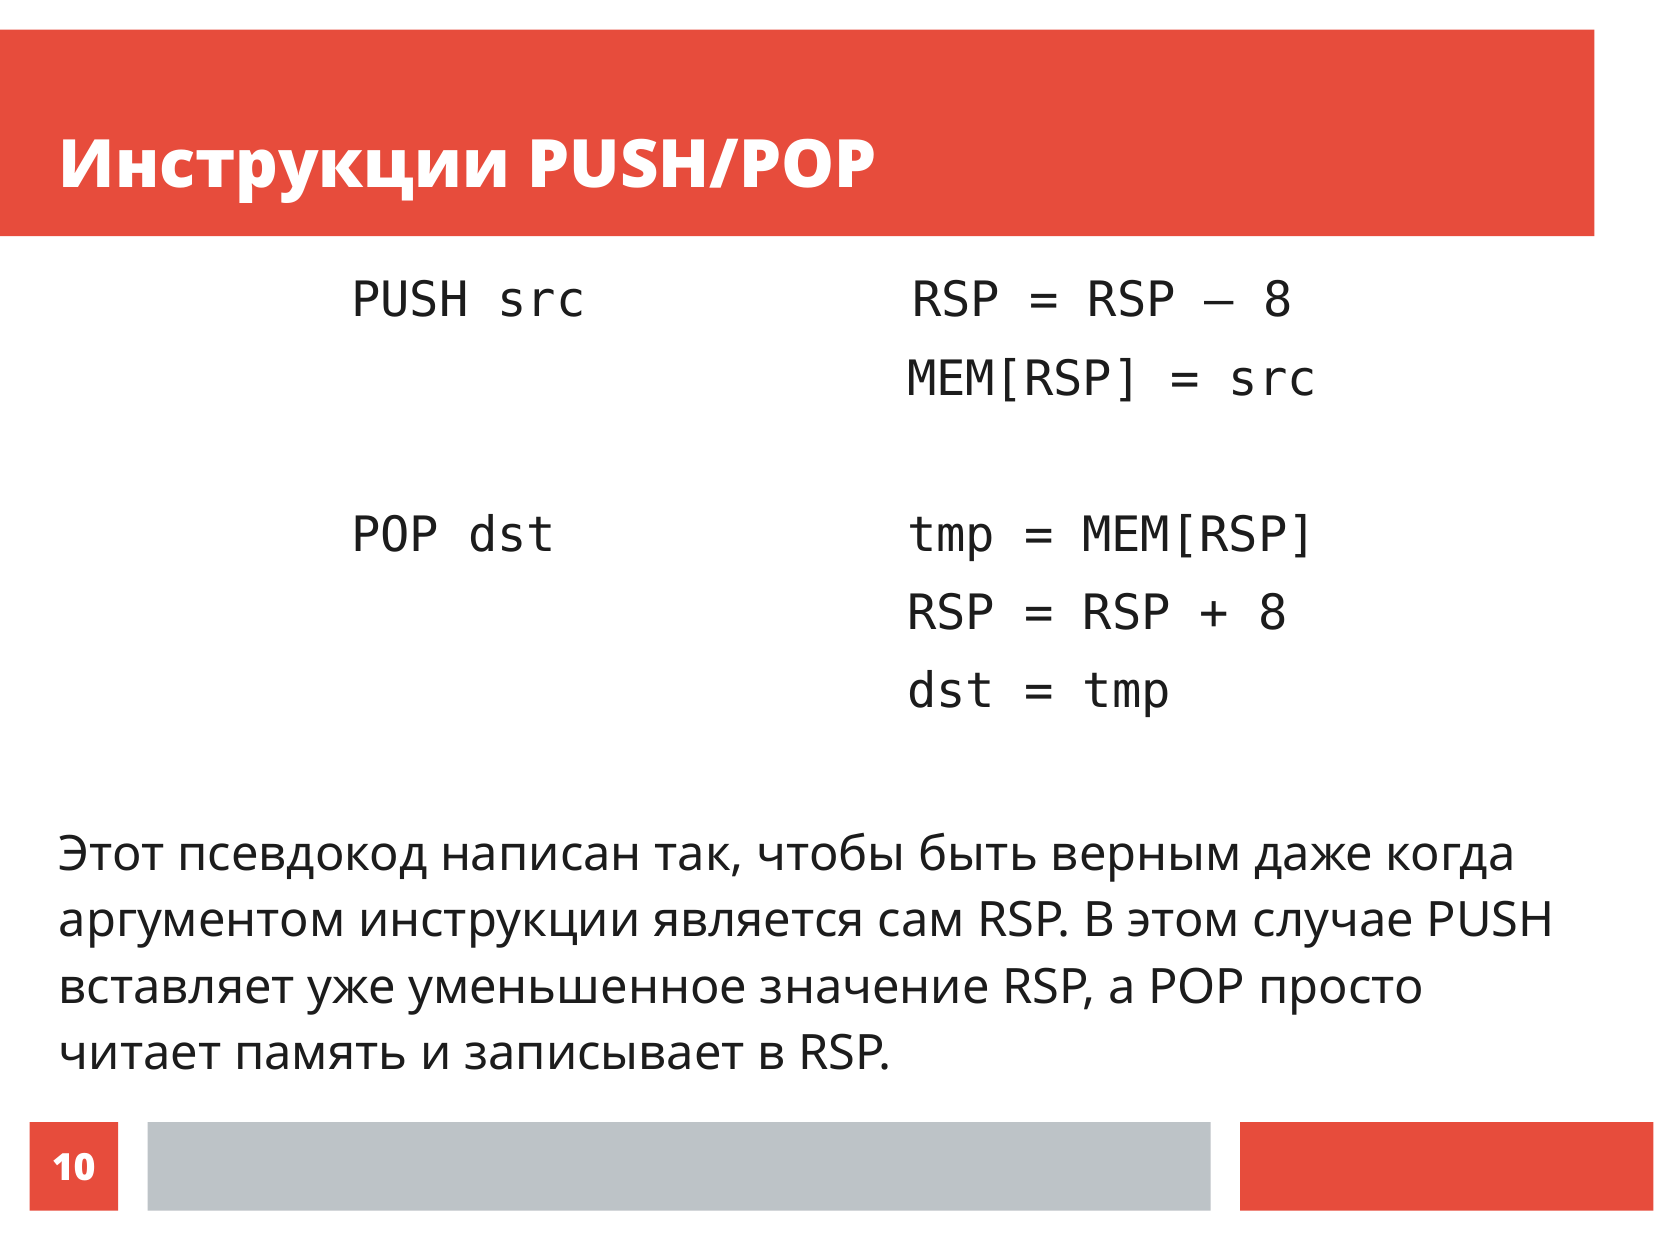

# Инструкции PUSH/POP
 PUSH src	 RSP = RSP — 8
 MEM[RSP] = src
 POP dst tmp = MEM[RSP]
 RSP = RSP + 8
 dst = tmp
Этот псевдокод написан так, чтобы быть верным даже когда аргументом инструкции является сам RSP. В этом случае PUSH вставляет уже уменьшенное значение RSP, а POP просто читает память и записывает в RSP.
10